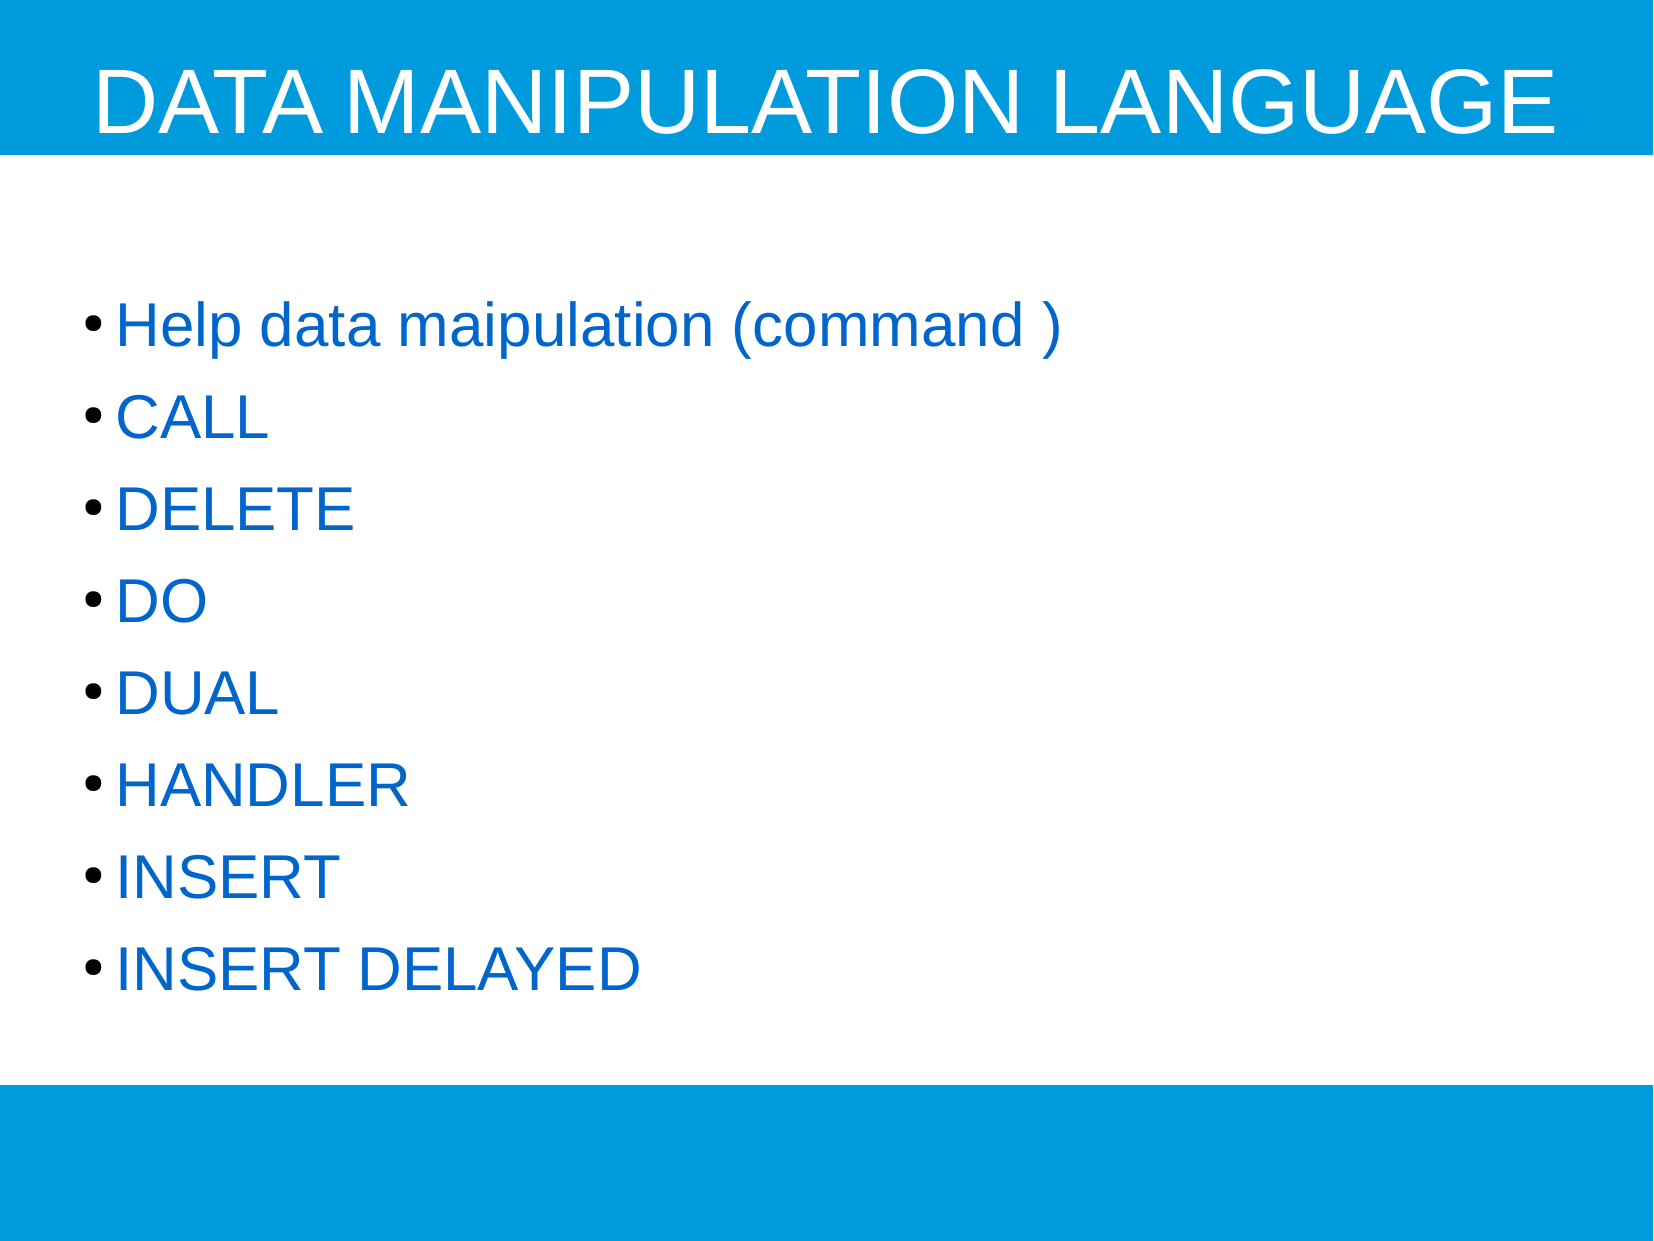

# DATA MANIPULATION LANGUAGE
Help data maipulation (command )
CALL
DELETE
DO
DUAL
HANDLER
INSERT
INSERT DELAYED